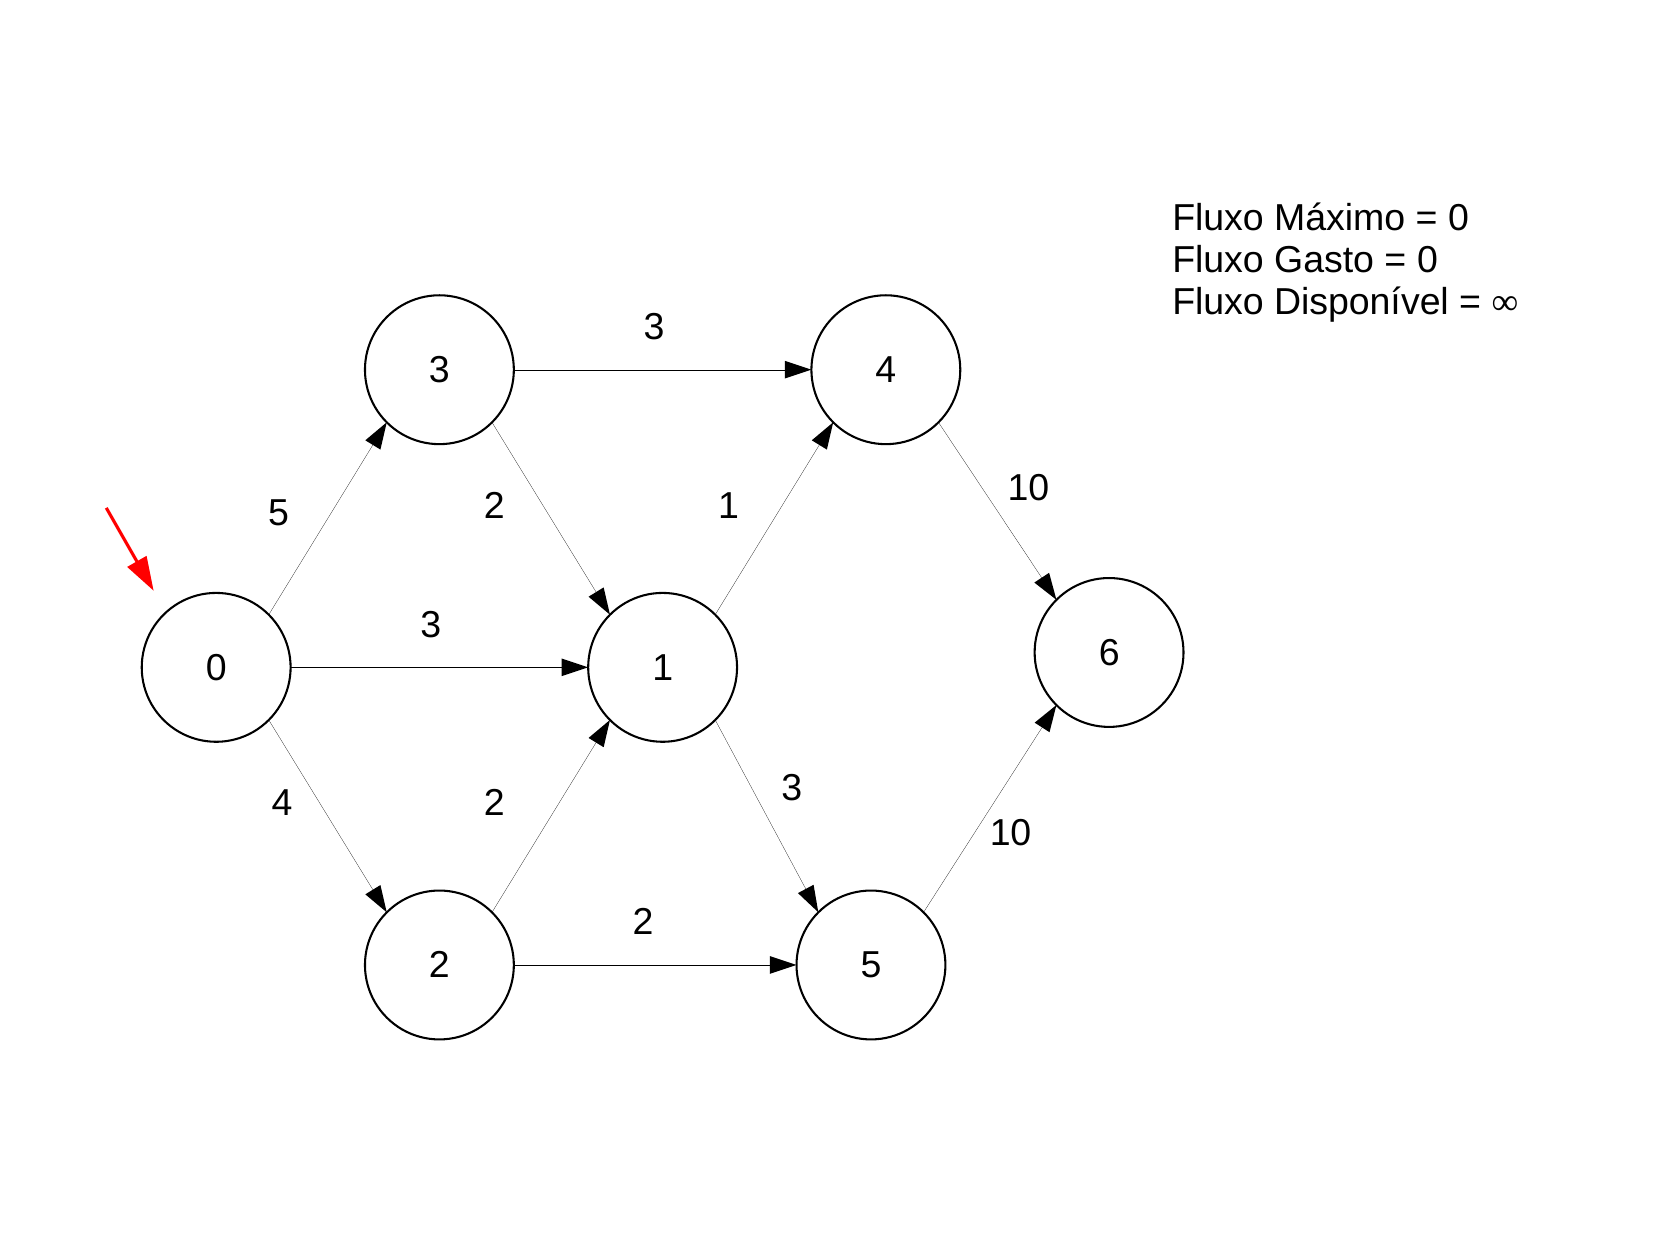

Fluxo Máximo = 0
Fluxo Gasto = 0
Fluxo Disponível = ∞
3
4
3
10
2
1
5
6
0
1
3
3
4
2
10
2
5
2